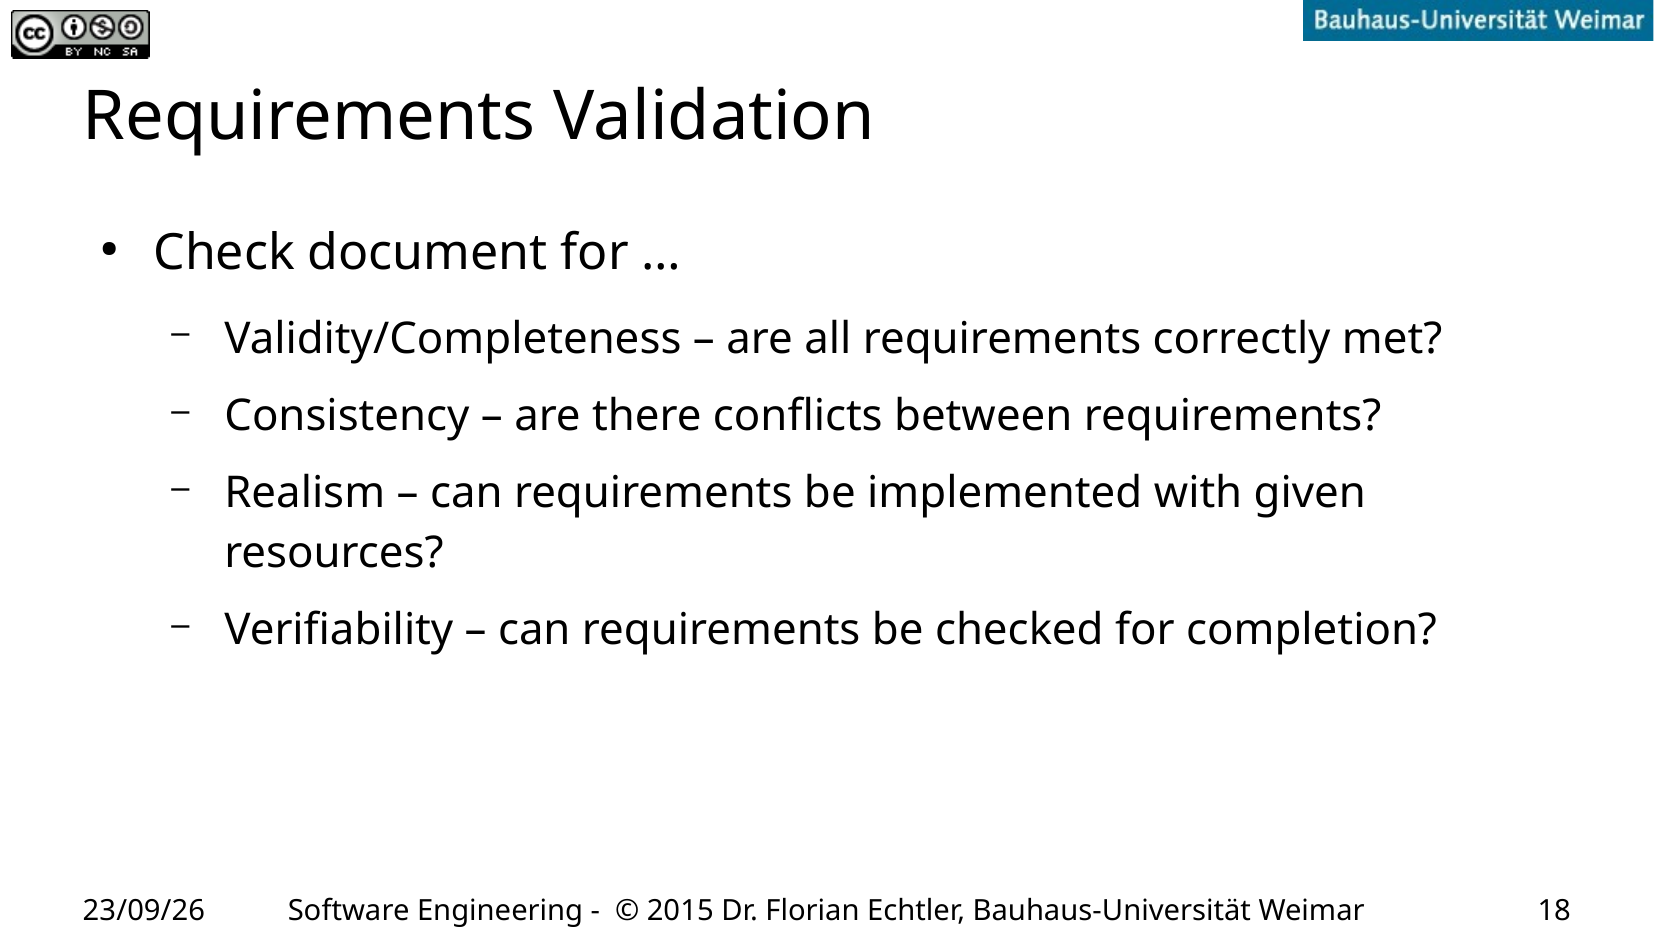

# Requirements Validation
Check document for …
Validity/Completeness – are all requirements correctly met?
Consistency – are there conflicts between requirements?
Realism – can requirements be implemented with given resources?
Verifiability – can requirements be checked for completion?
Software Engineering - © 2015 Dr. Florian Echtler, Bauhaus-Universität Weimar
18